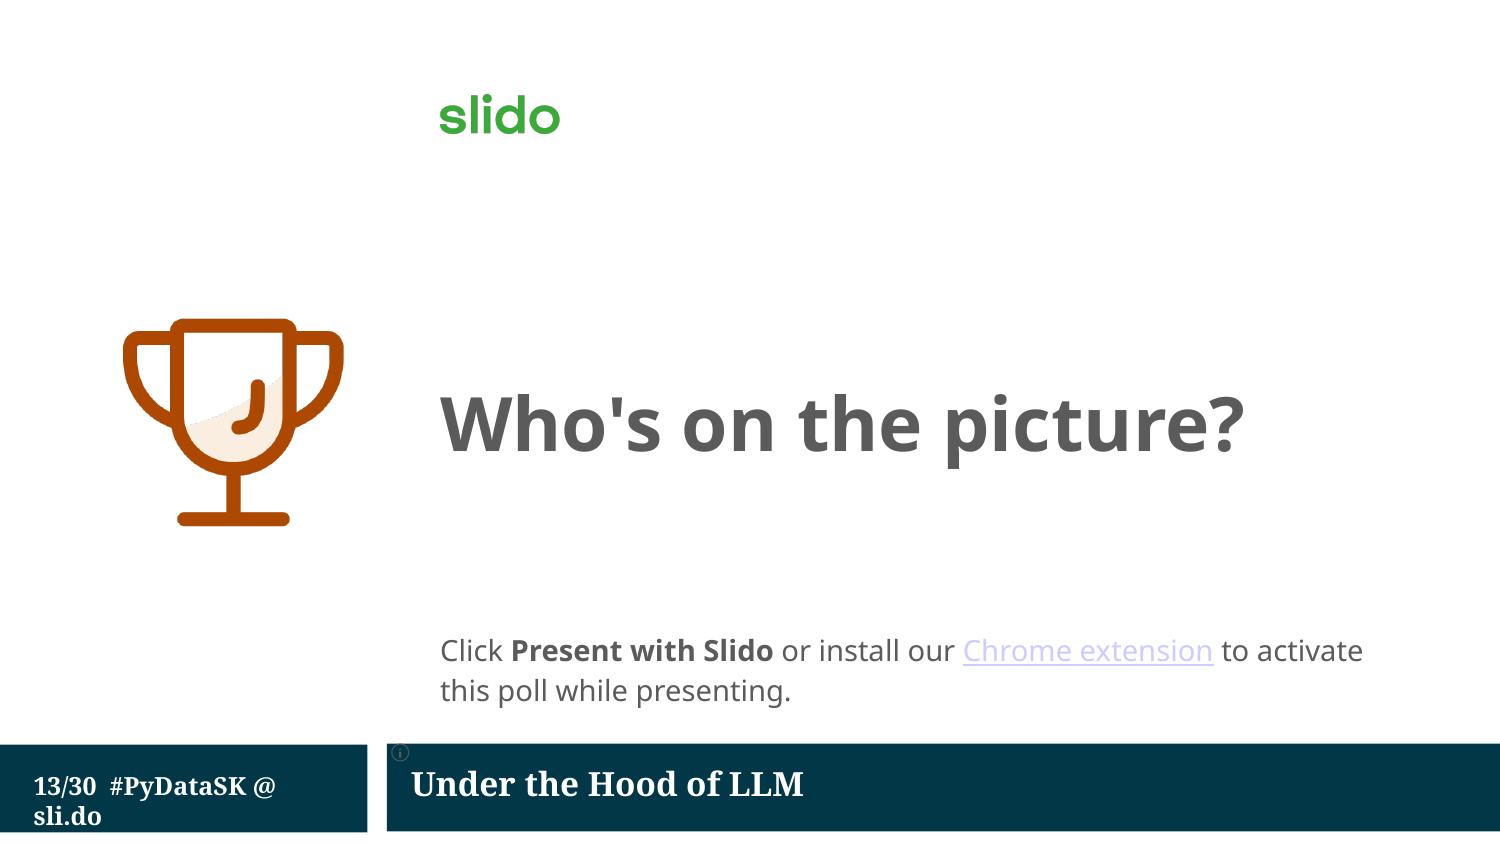

Who's on the picture?
Click Present with Slido or install our Chrome extension to activate this poll while presenting.
ⓘ
Under the Hood of LLM
13/30 #PyDataSK @ sli.do